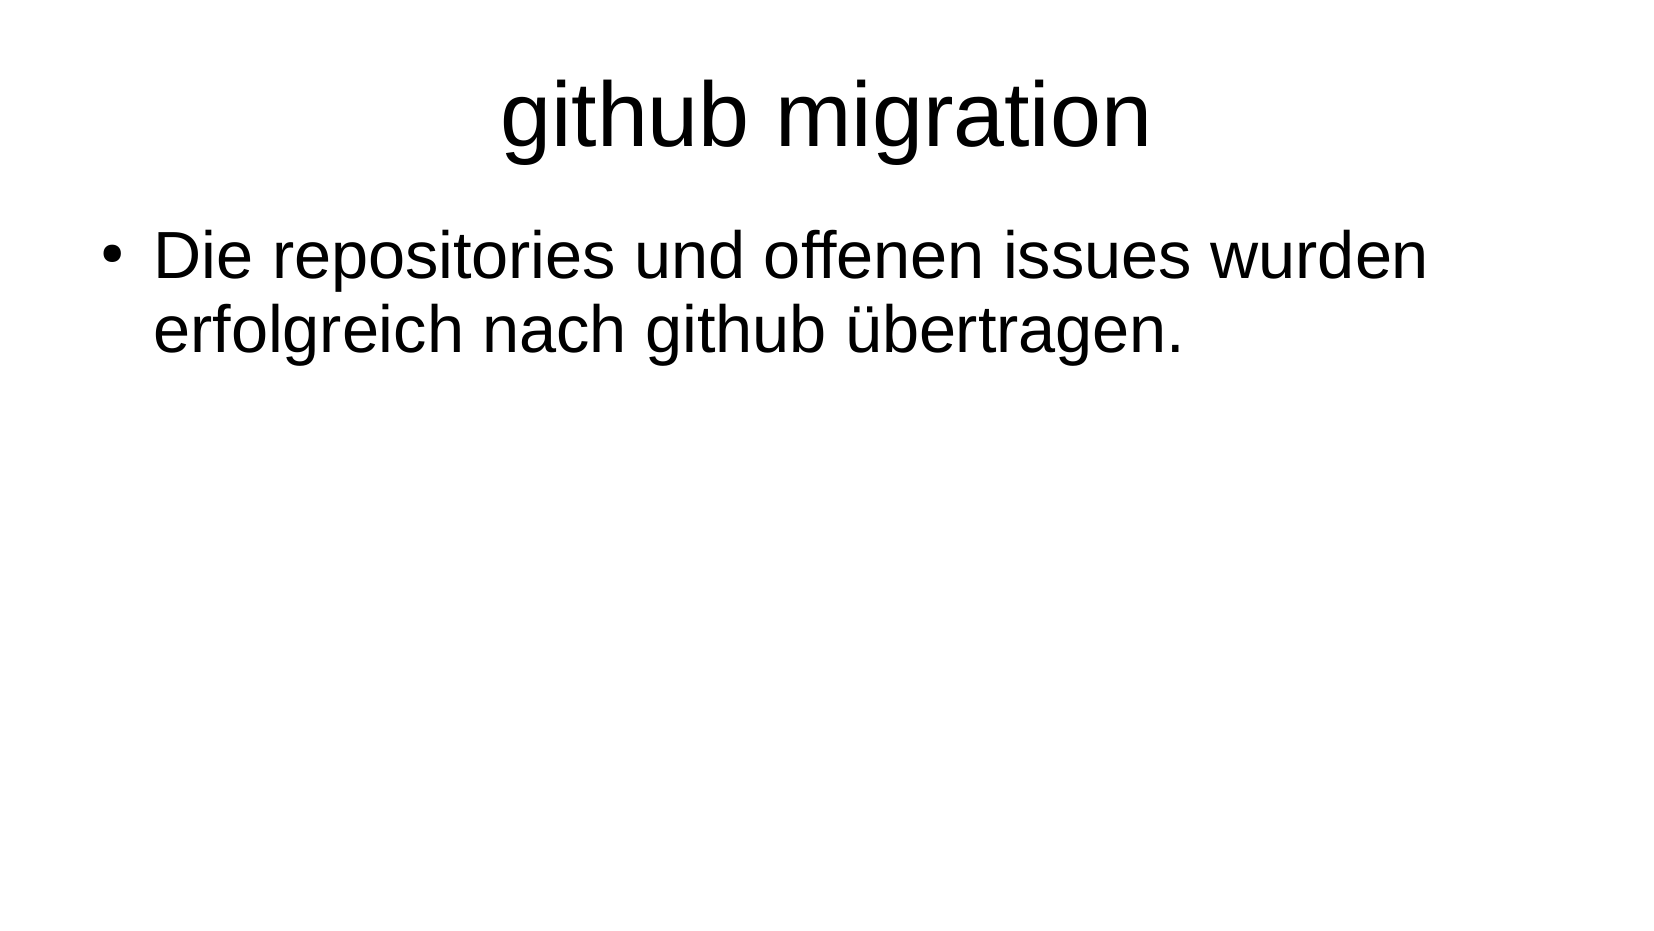

# github migration
Die repositories und offenen issues wurden erfolgreich nach github übertragen.